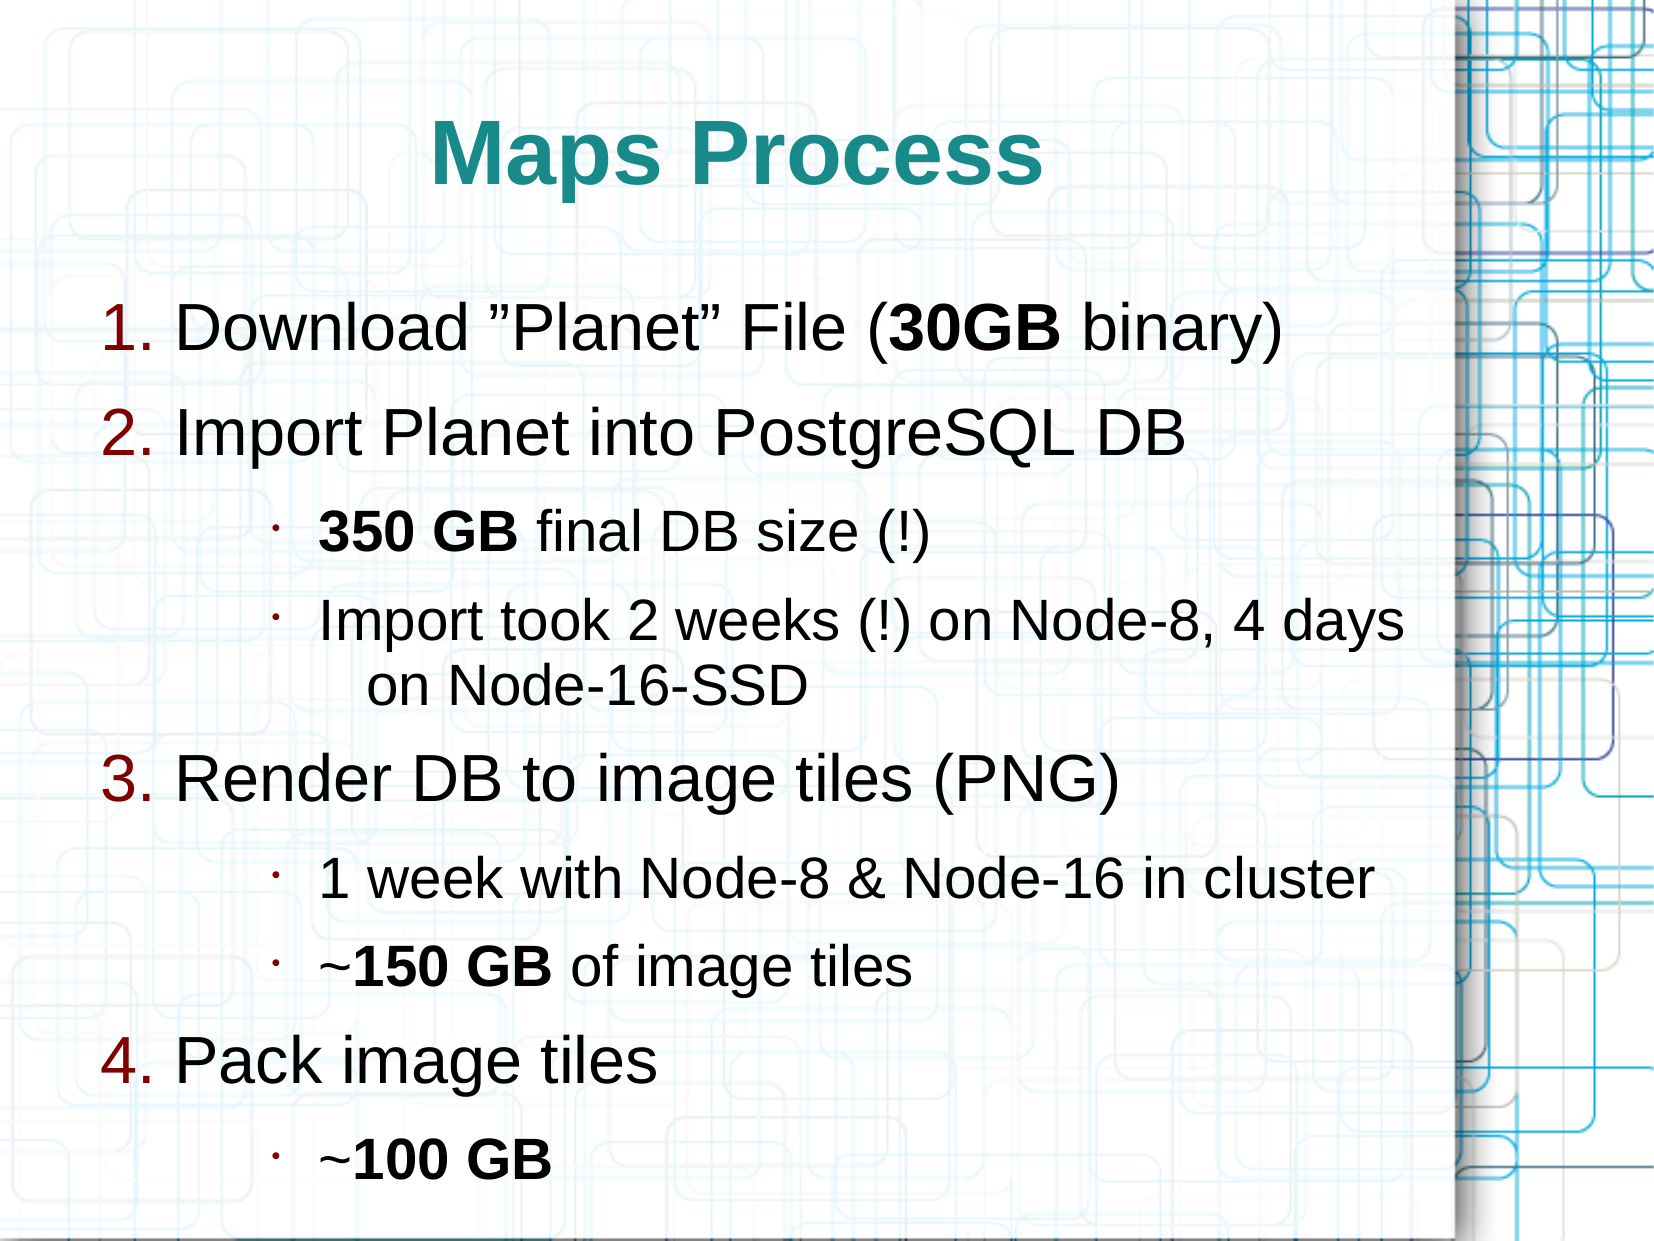

# Maps Process
 Download ”Planet” File (30GB binary)
 Import Planet into PostgreSQL DB
350 GB final DB size (!)
Import took 2 weeks (!) on Node-8, 4 days on Node-16-SSD
 Render DB to image tiles (PNG)
1 week with Node-8 & Node-16 in cluster
~150 GB of image tiles
 Pack image tiles
~100 GB